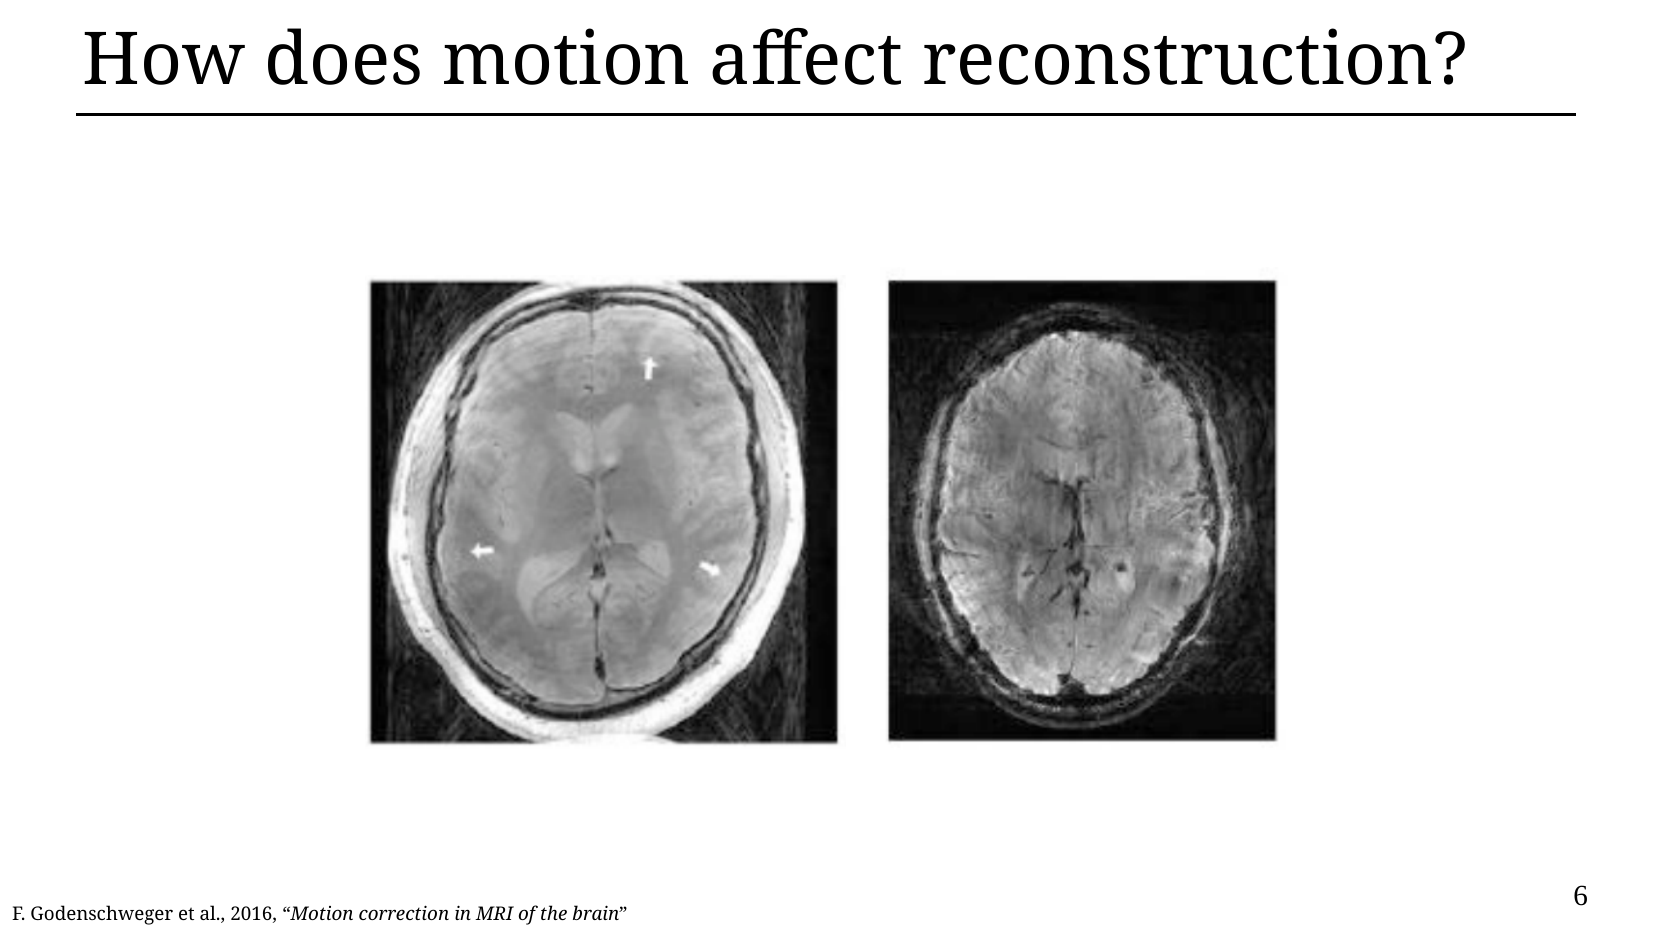

# How does motion affect reconstruction?
F. Godenschweger et al., 2016, “Motion correction in MRI of the brain”